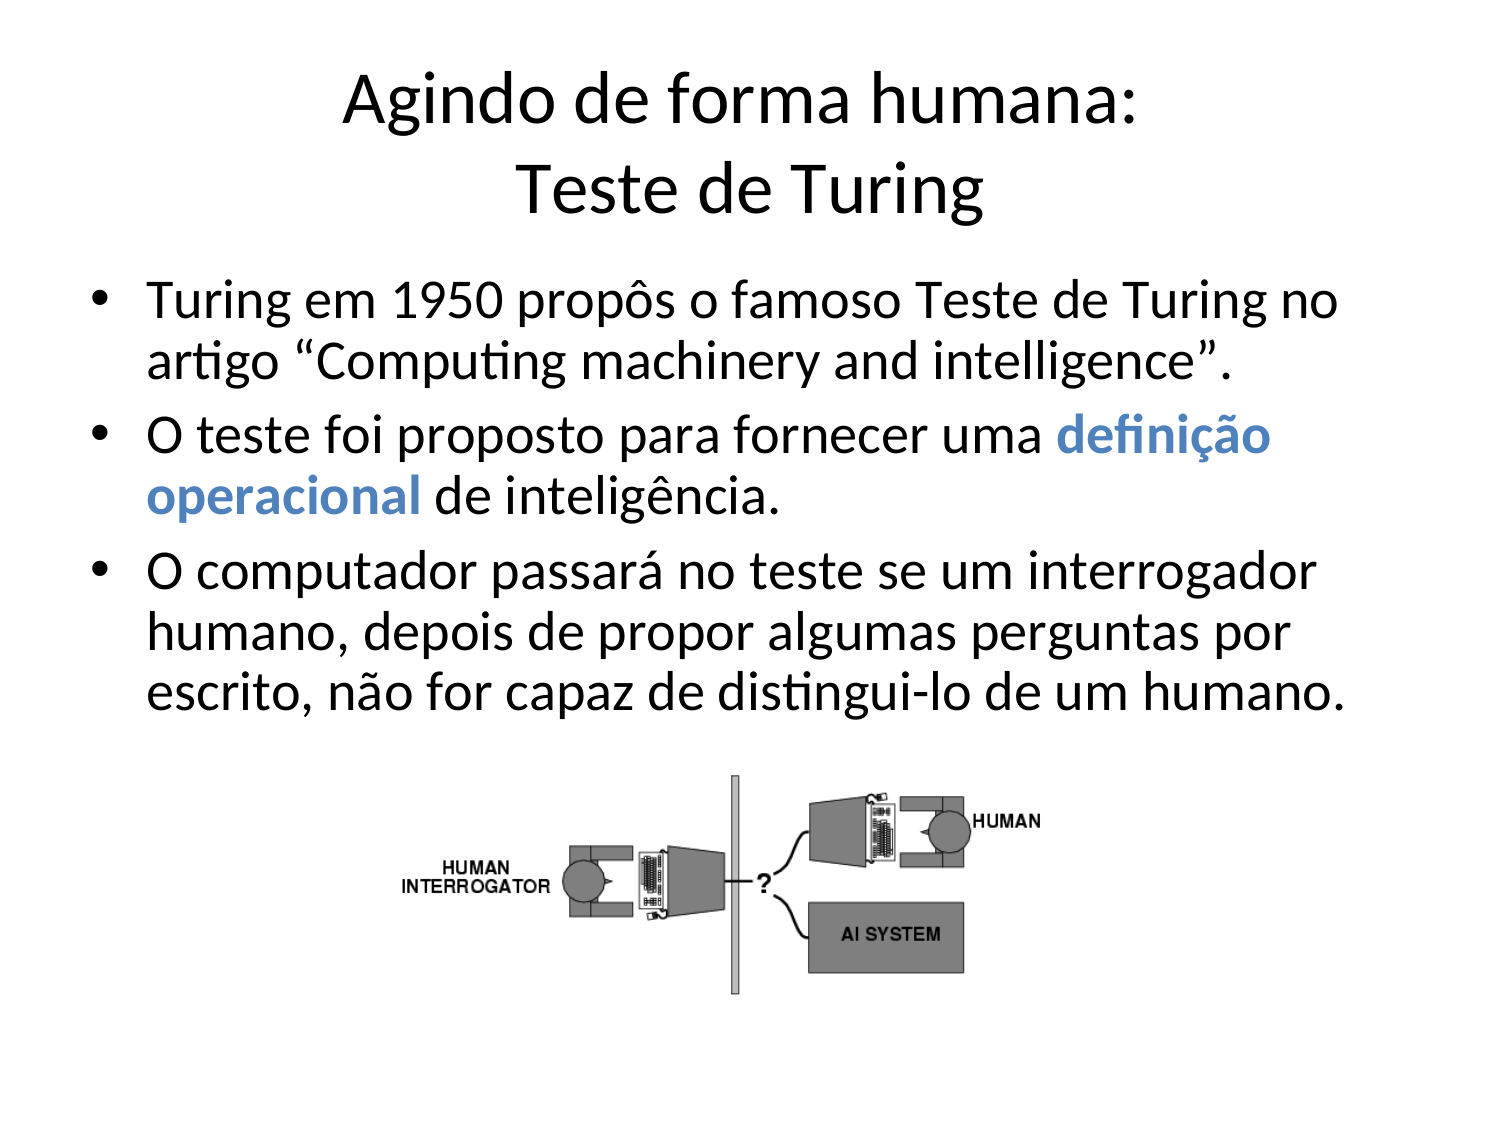

# Agindo de forma humana: Teste de Turing
Turing em 1950 propôs o famoso Teste de Turing no artigo “Computing machinery and intelligence”.
O teste foi proposto para fornecer uma definição operacional de inteligência.
O computador passará no teste se um interrogador humano, depois de propor algumas perguntas por escrito, não for capaz de distingui-lo de um humano.